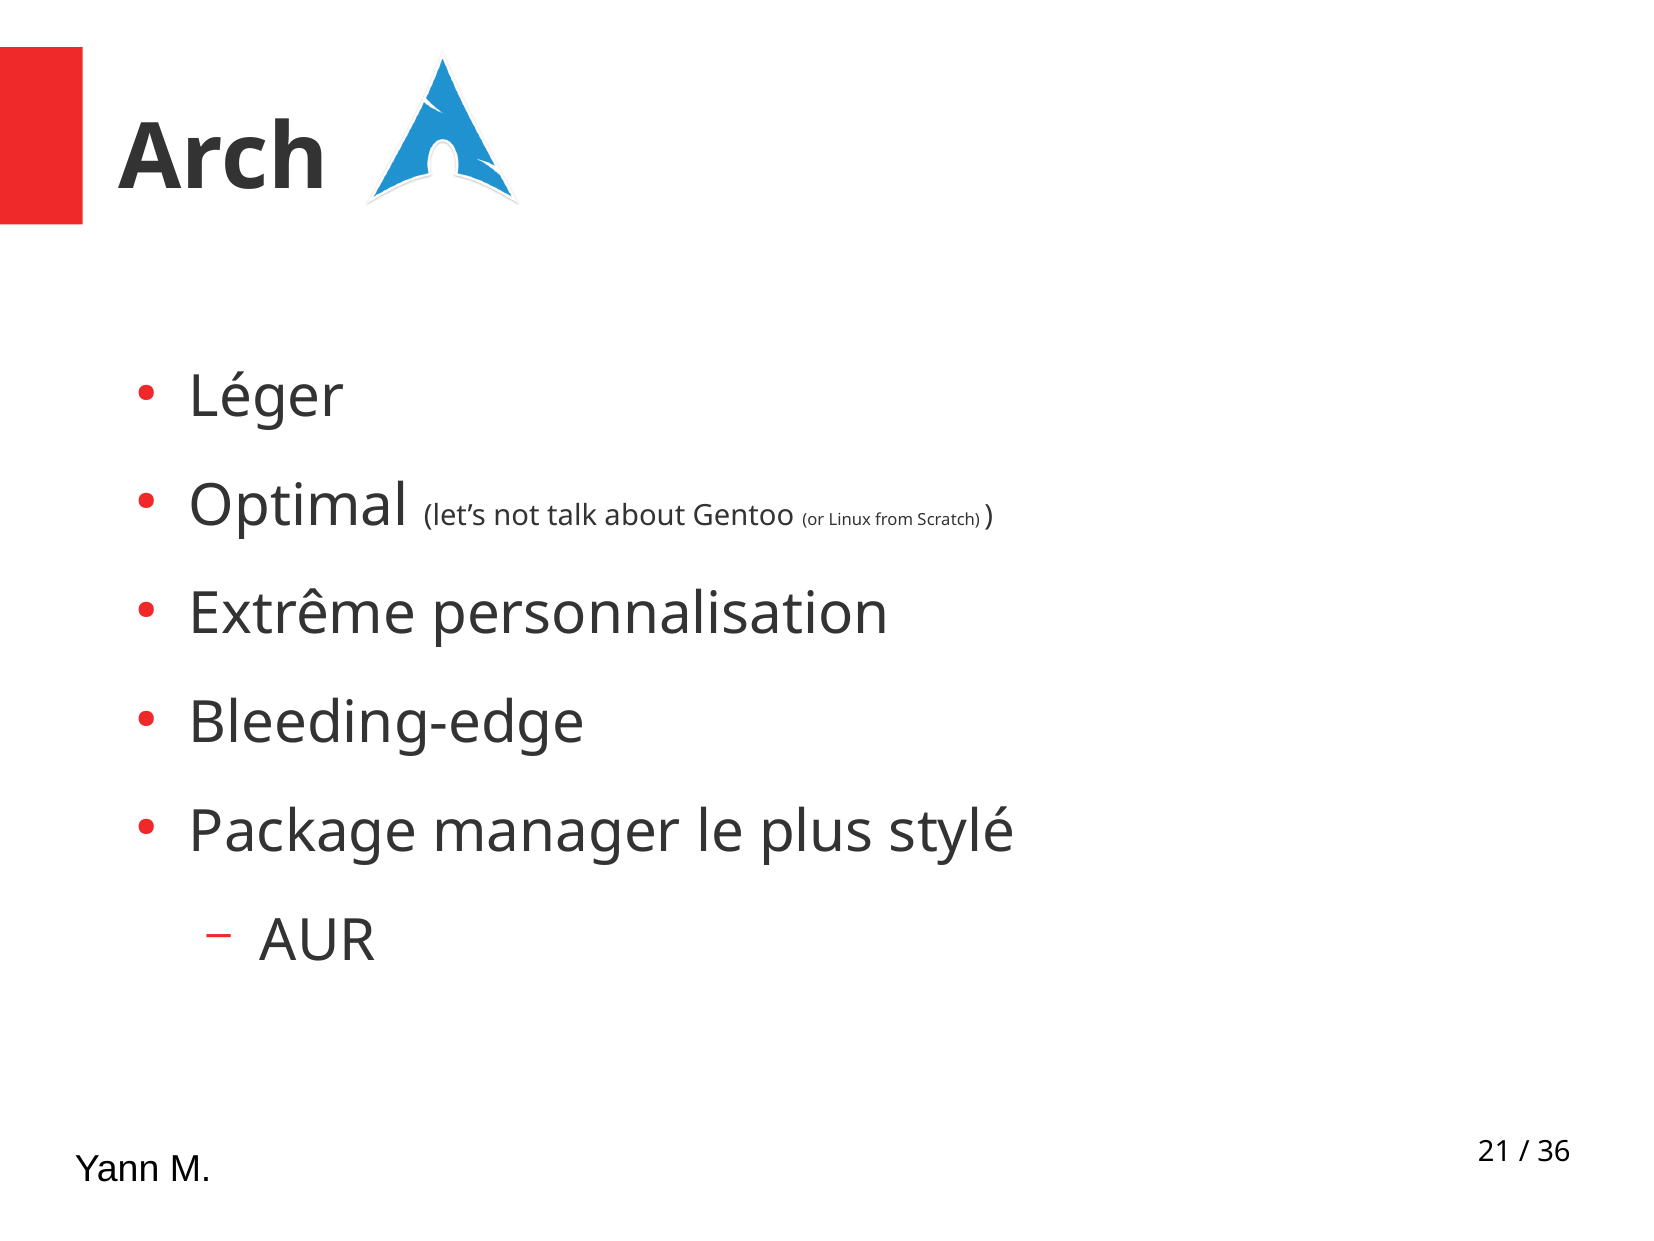

# Arch
Léger
Optimal (let’s not talk about Gentoo (or Linux from Scratch) )
Extrême personnalisation
Bleeding-edge
Package manager le plus stylé
AUR
21
Yann M.